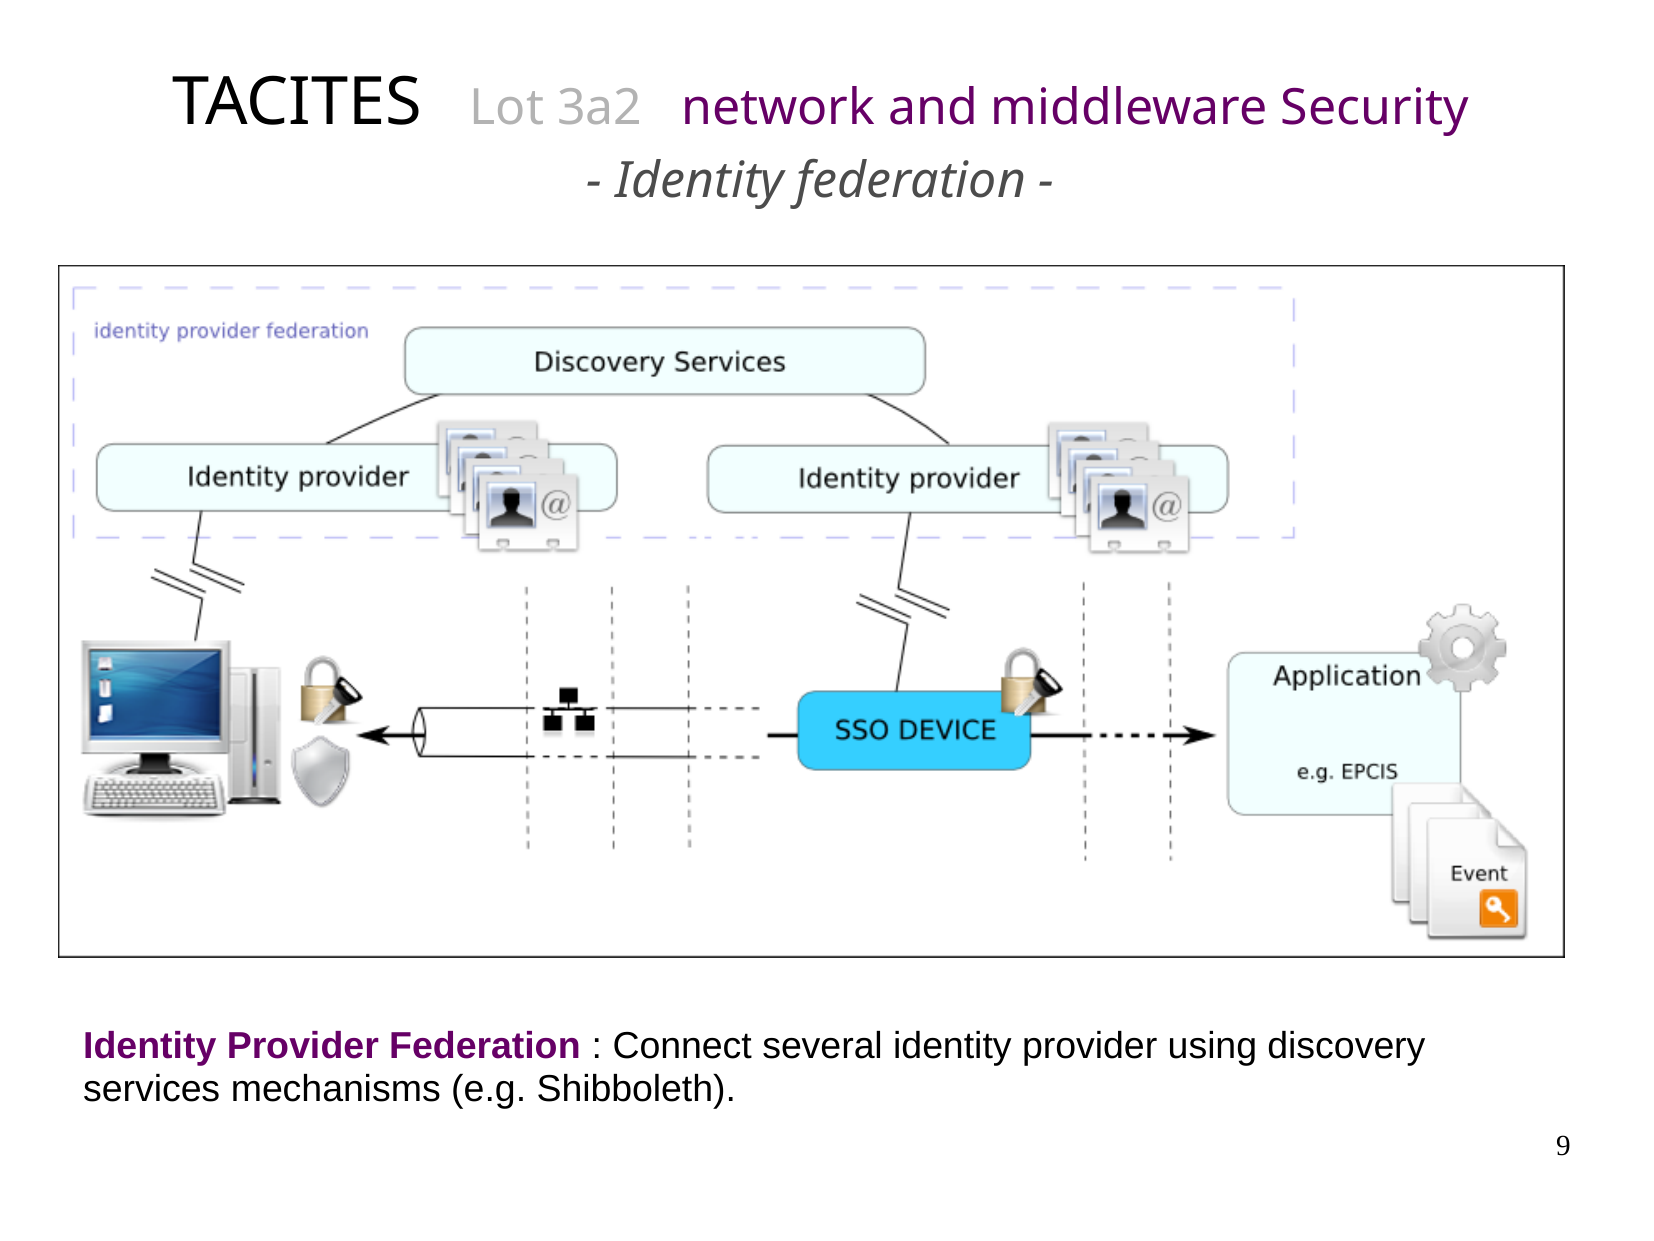

# TACITES Lot 3a2 network and middleware Security - Identity federation -
Identity Provider Federation : Connect several identity provider using discovery services mechanisms (e.g. Shibboleth).
9